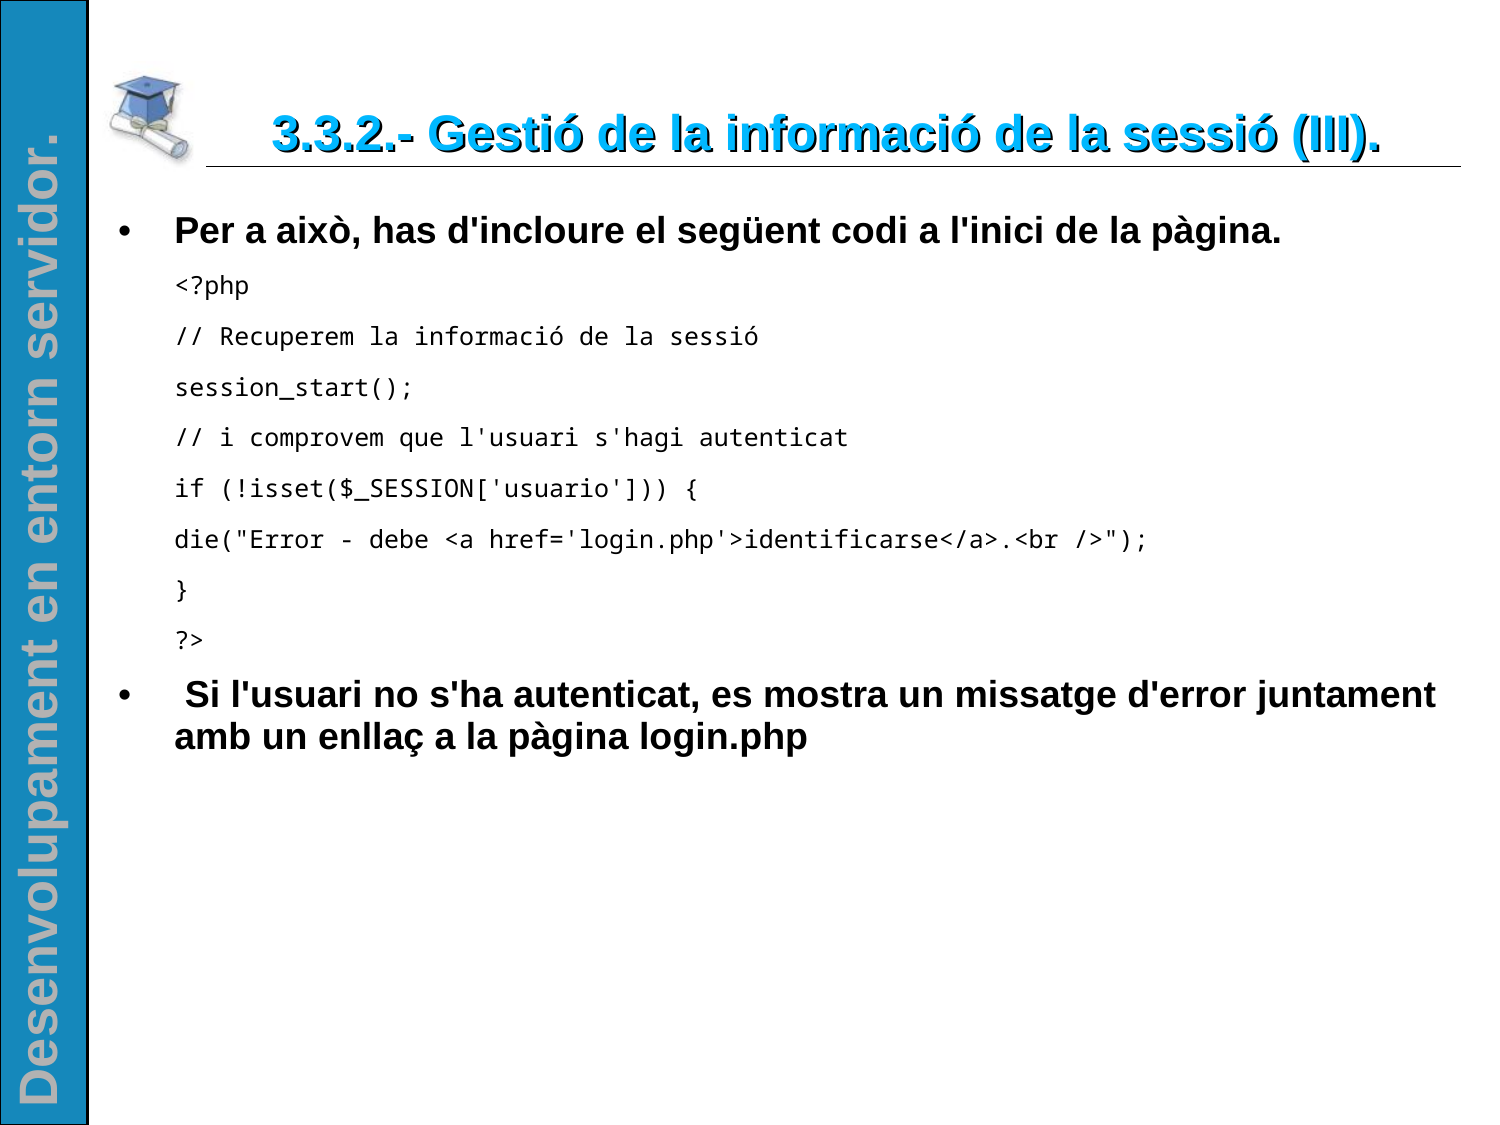

# 3.3.2.- Gestió de la informació de la sessió (III).
Per a això, has d'incloure el següent codi a l'inici de la pàgina.
<?php
// Recuperem la informació de la sessió
session_start();
// i comprovem que l'usuari s'hagi autenticat
if (!isset($_SESSION['usuario'])) {
die("Error - debe <a href='login.php'>identificarse</a>.<br />");
}
?>
 Si l'usuari no s'ha autenticat, es mostra un missatge d'error juntament amb un enllaç a la pàgina login.php